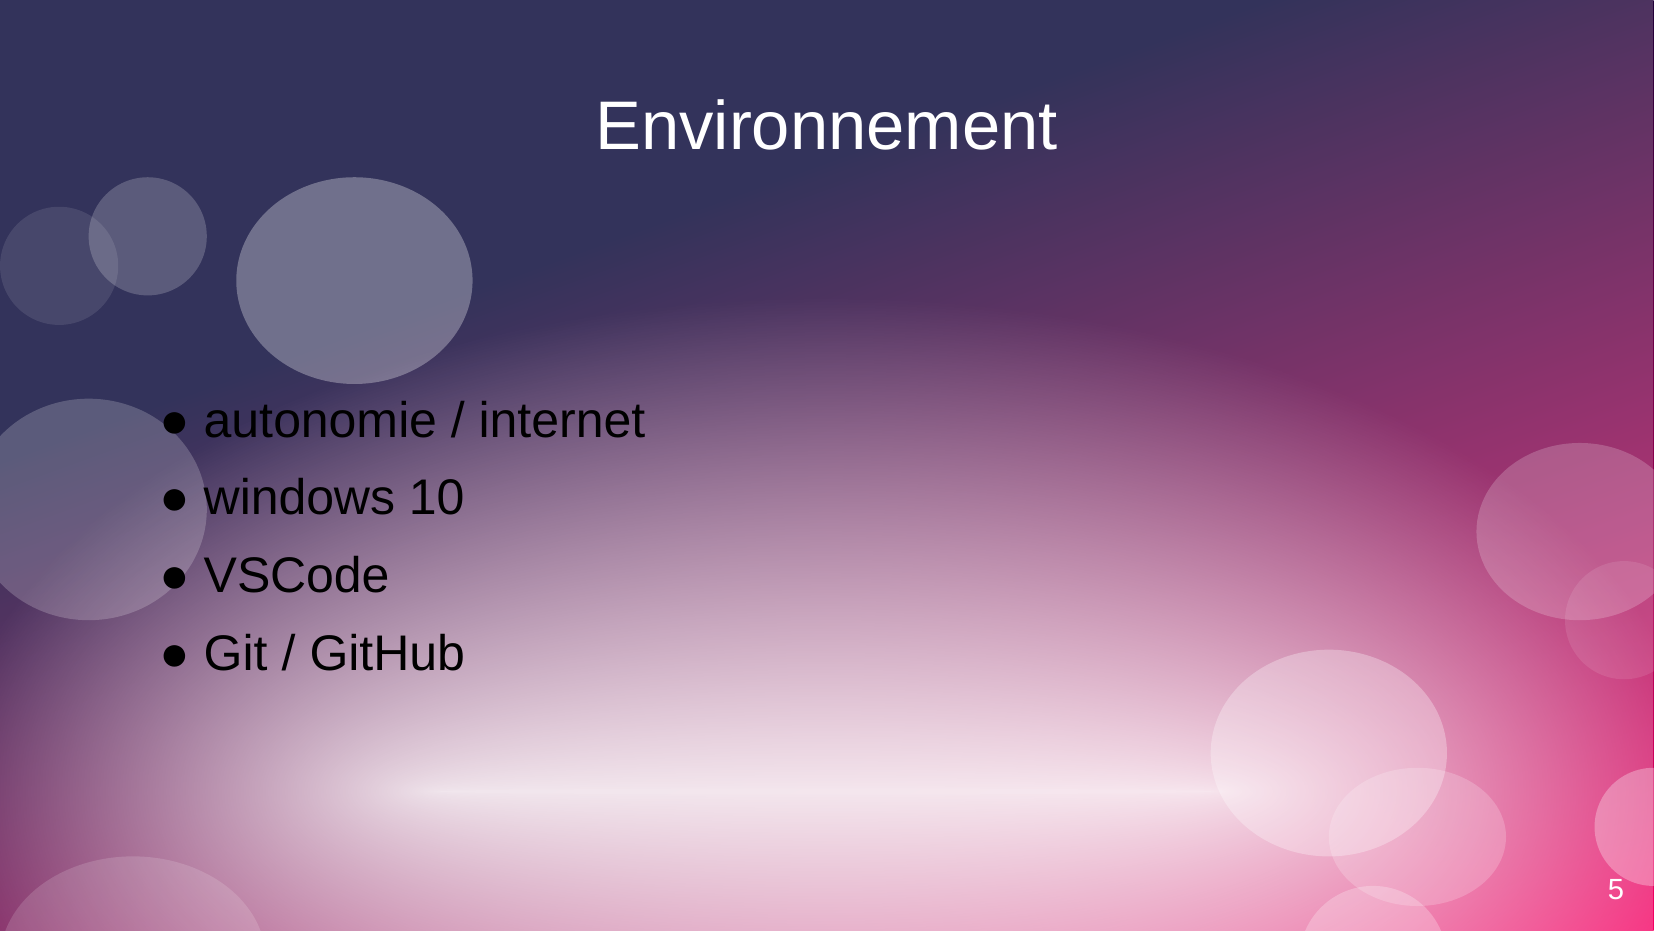

# Environnement
● autonomie / internet
● windows 10
● VSCode
● Git / GitHub